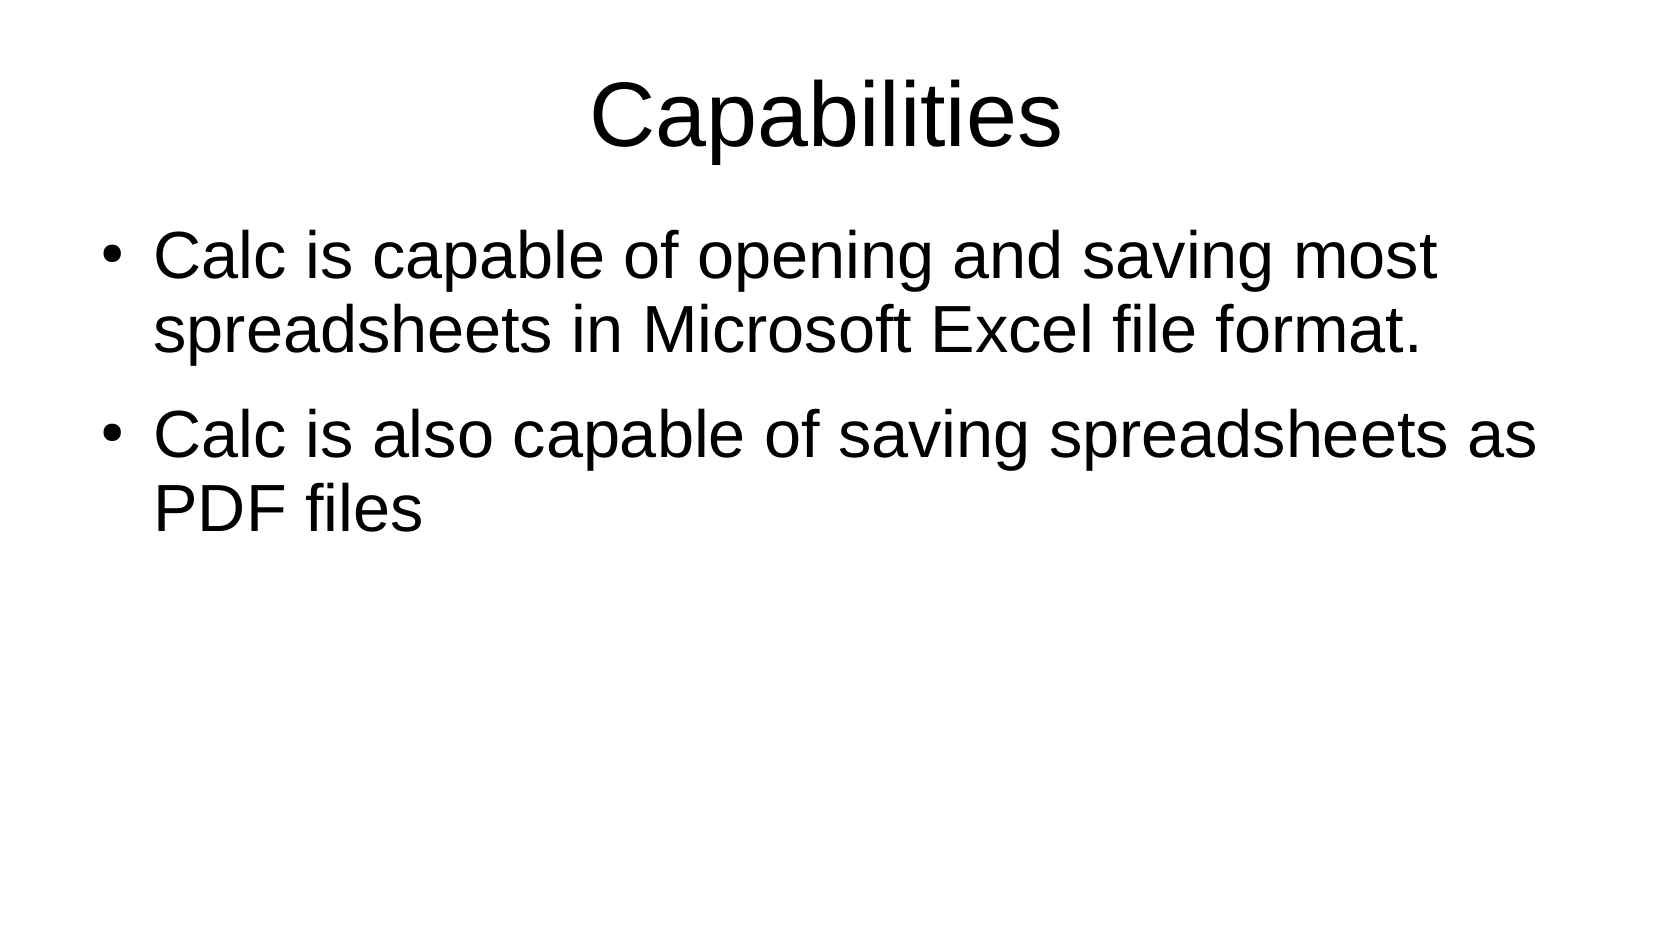

# Capabilities
Calc is capable of opening and saving most spreadsheets in Microsoft Excel file format.
Calc is also capable of saving spreadsheets as PDF files